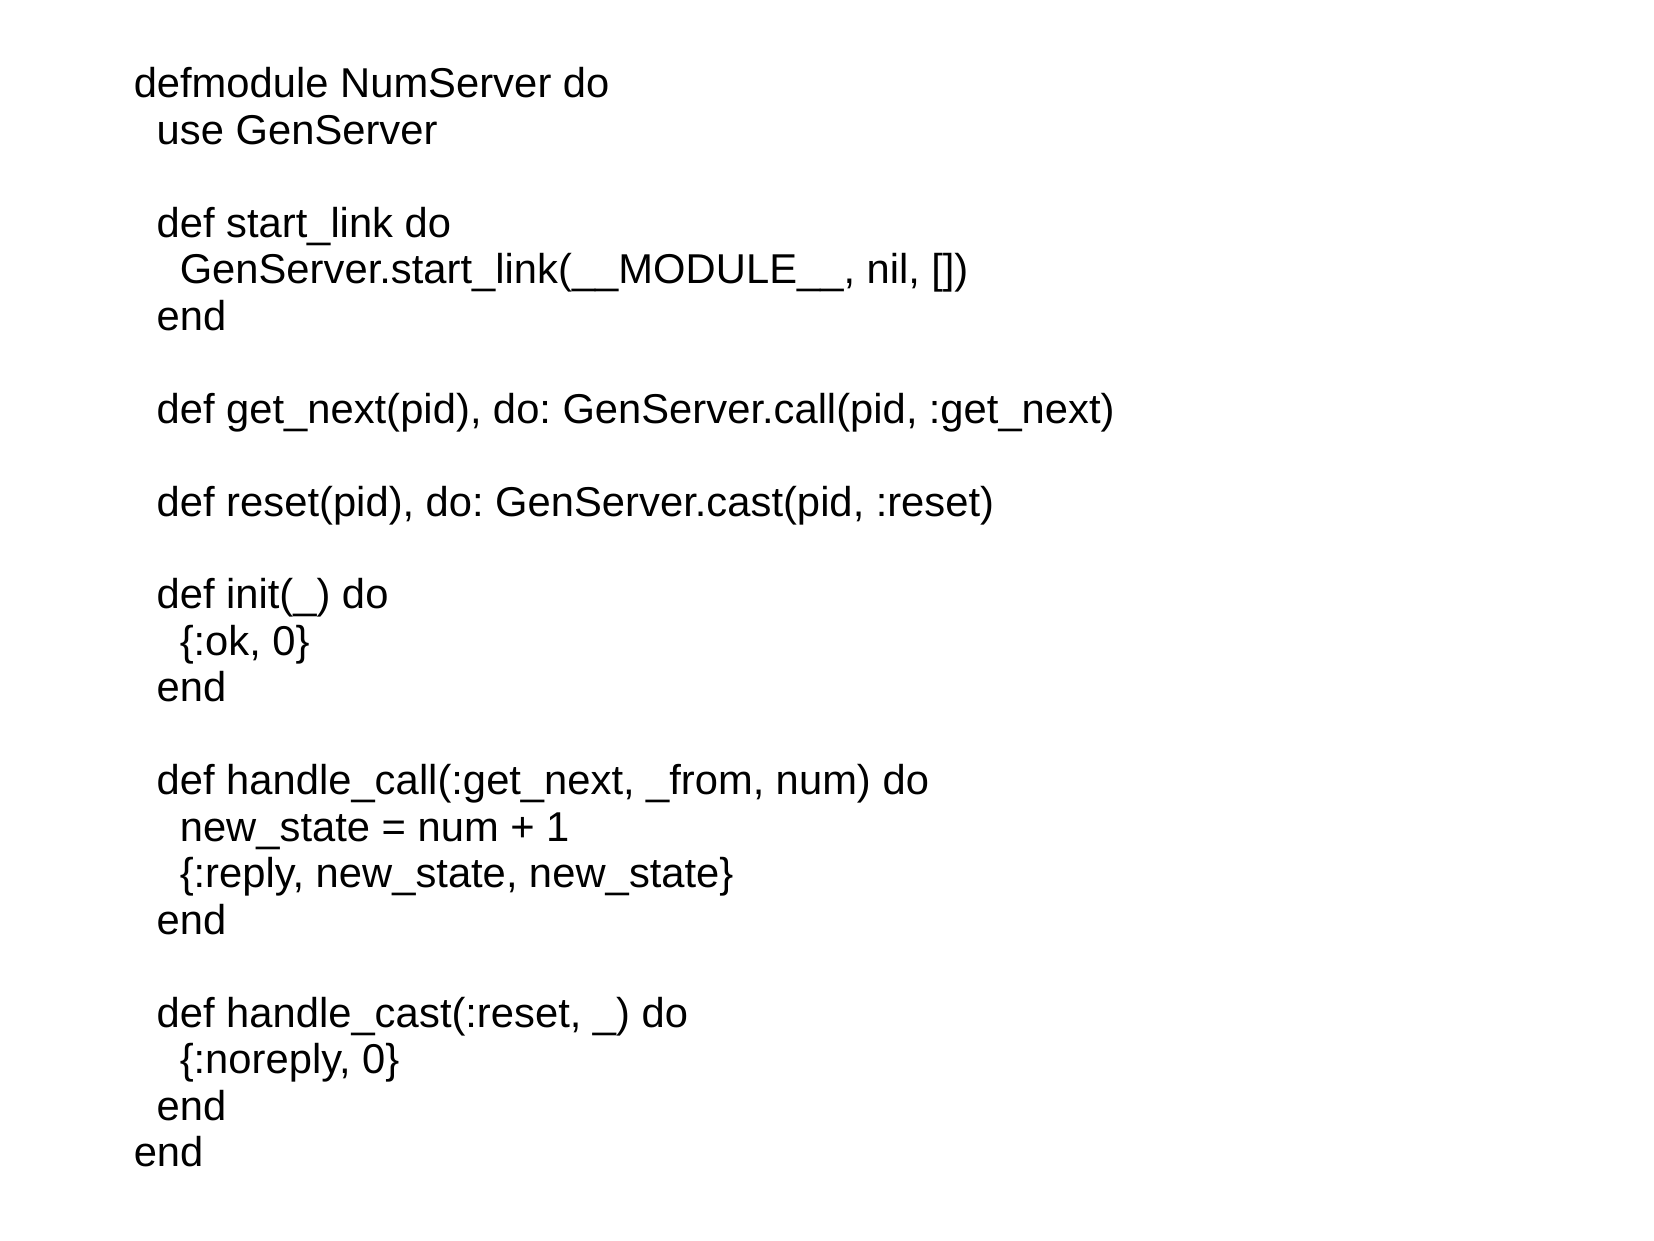

#
defmodule NumServer do
 use GenServer
 def start_link do
 GenServer.start_link(__MODULE__, nil, [])
 end
 def get_next(pid), do: GenServer.call(pid, :get_next)
 def reset(pid), do: GenServer.cast(pid, :reset)
 def init(_) do
 {:ok, 0}
 end
 def handle_call(:get_next, _from, num) do
 new_state = num + 1
 {:reply, new_state, new_state}
 end
 def handle_cast(:reset, _) do
 {:noreply, 0}
 end
end